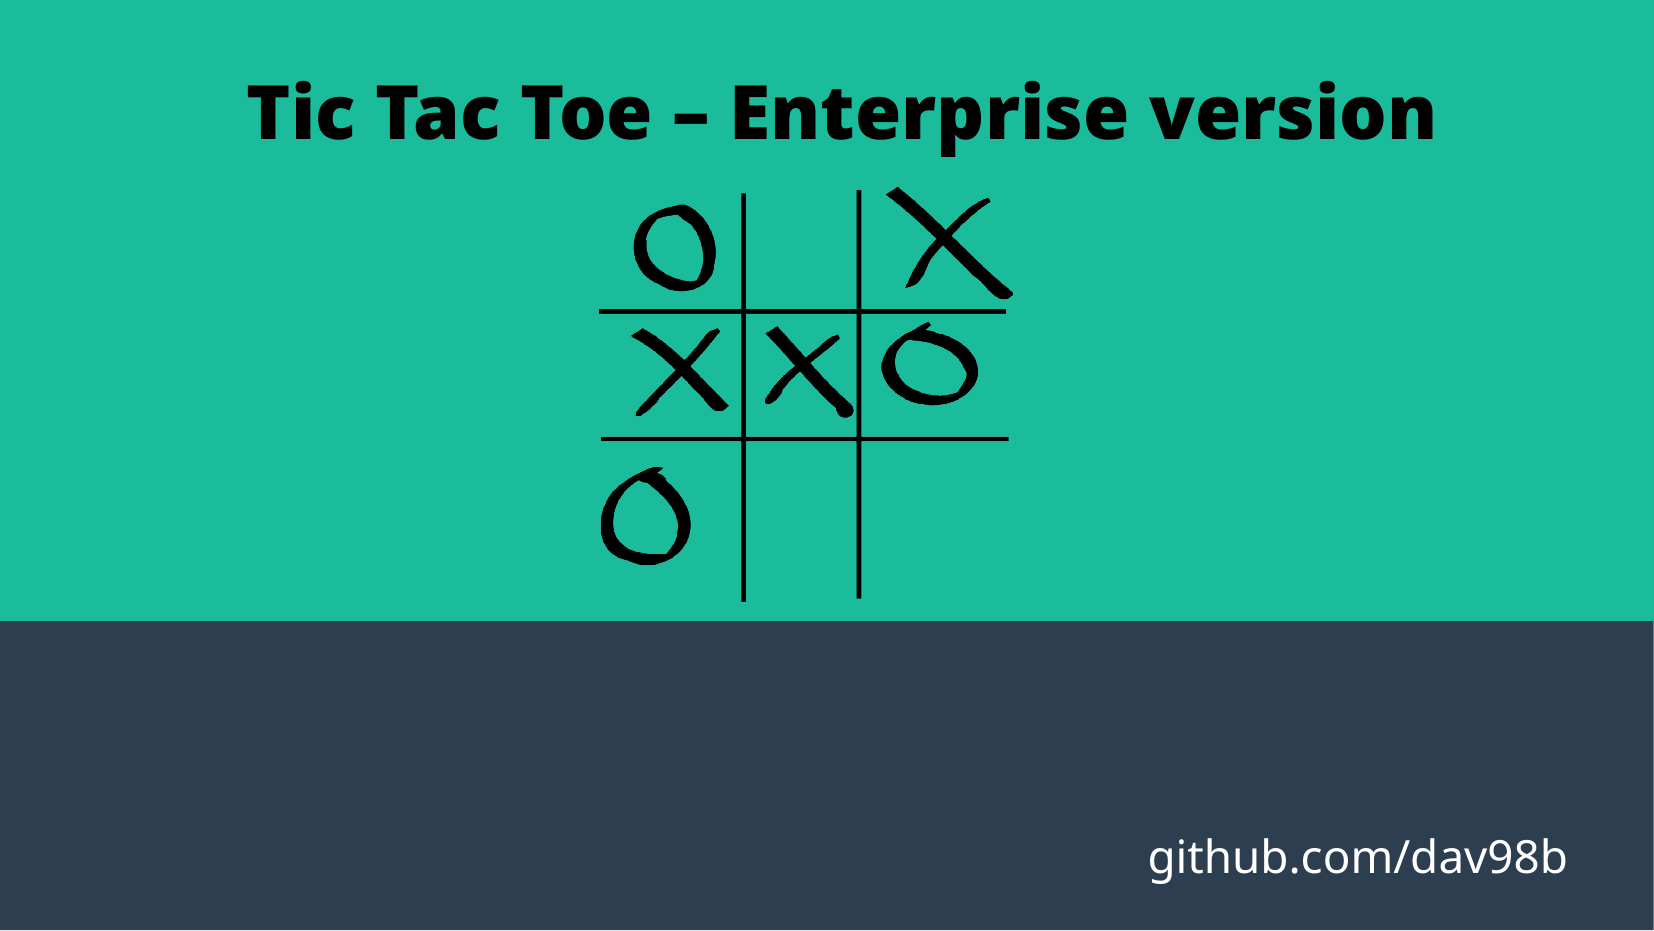

# Tic Tac Toe – Enterprise version
github.com/dav98b